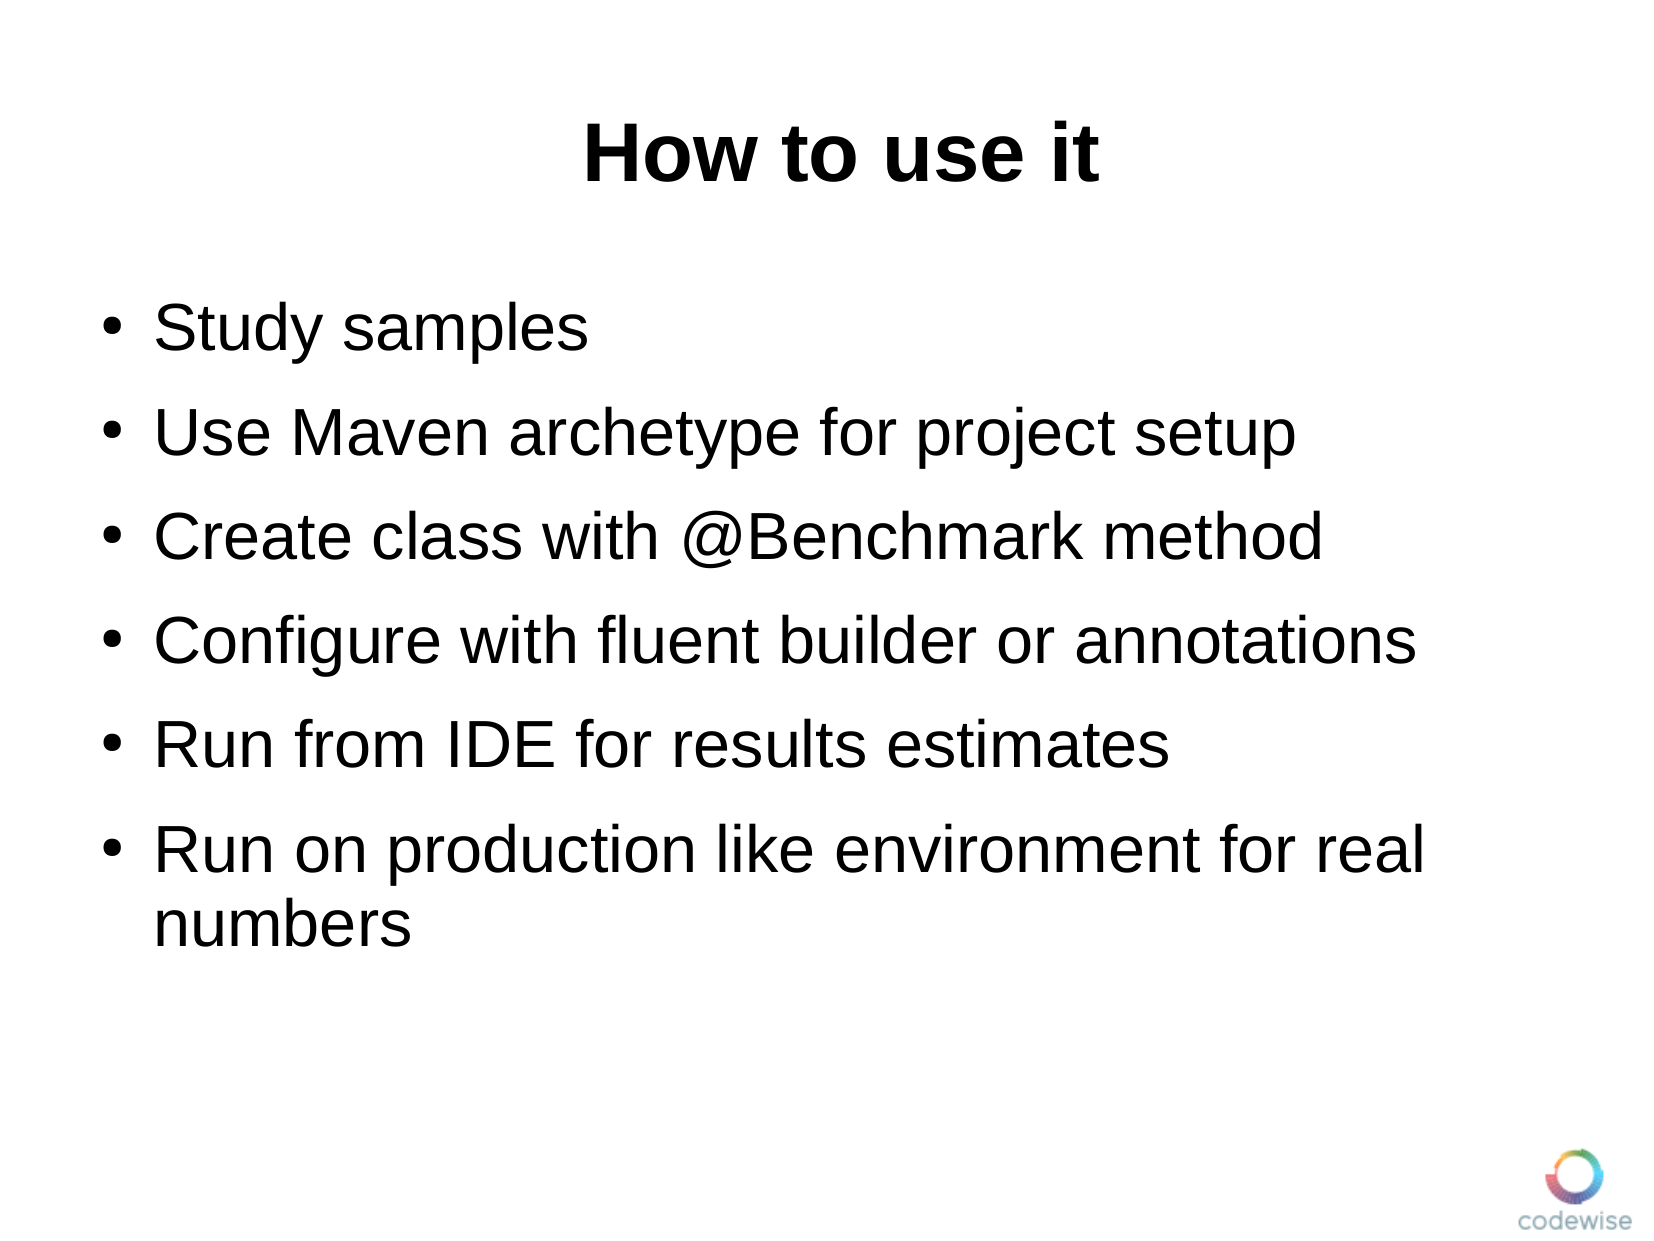

# How to use it
Study samples
Use Maven archetype for project setup
Create class with @Benchmark method
Configure with fluent builder or annotations
Run from IDE for results estimates
Run on production like environment for real numbers